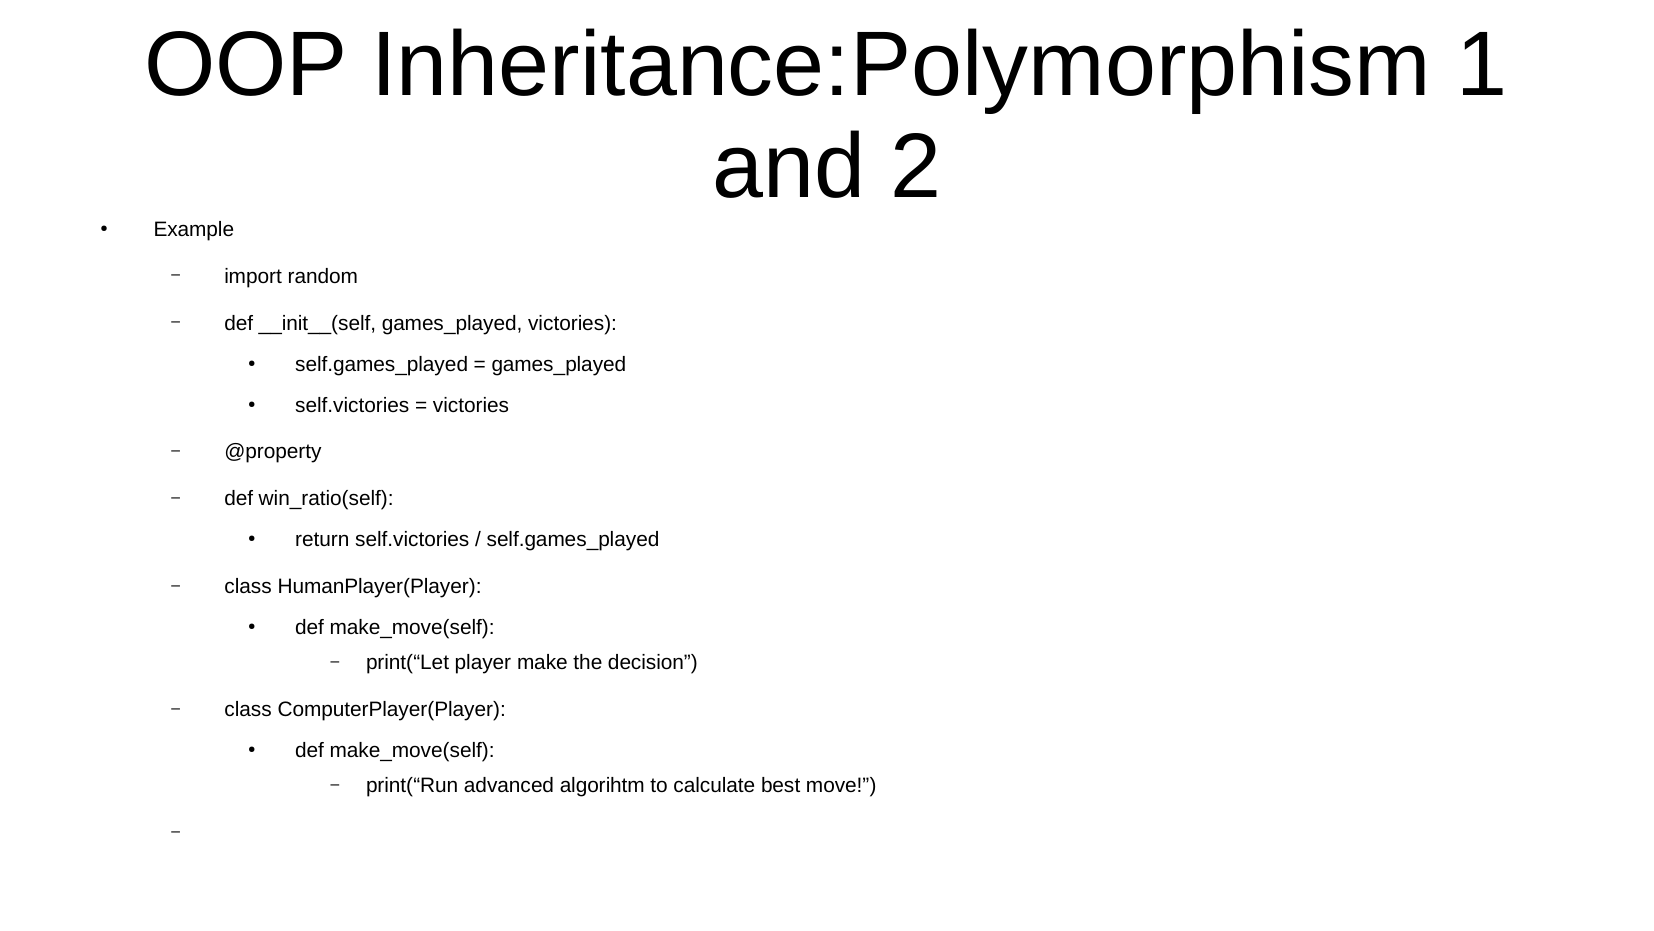

# OOP Inheritance:Polymorphism 1 and 2
Example
import random
def __init__(self, games_played, victories):
self.games_played = games_played
self.victories = victories
@property
def win_ratio(self):
return self.victories / self.games_played
class HumanPlayer(Player):
def make_move(self):
print(“Let player make the decision”)
class ComputerPlayer(Player):
def make_move(self):
print(“Run advanced algorihtm to calculate best move!”)